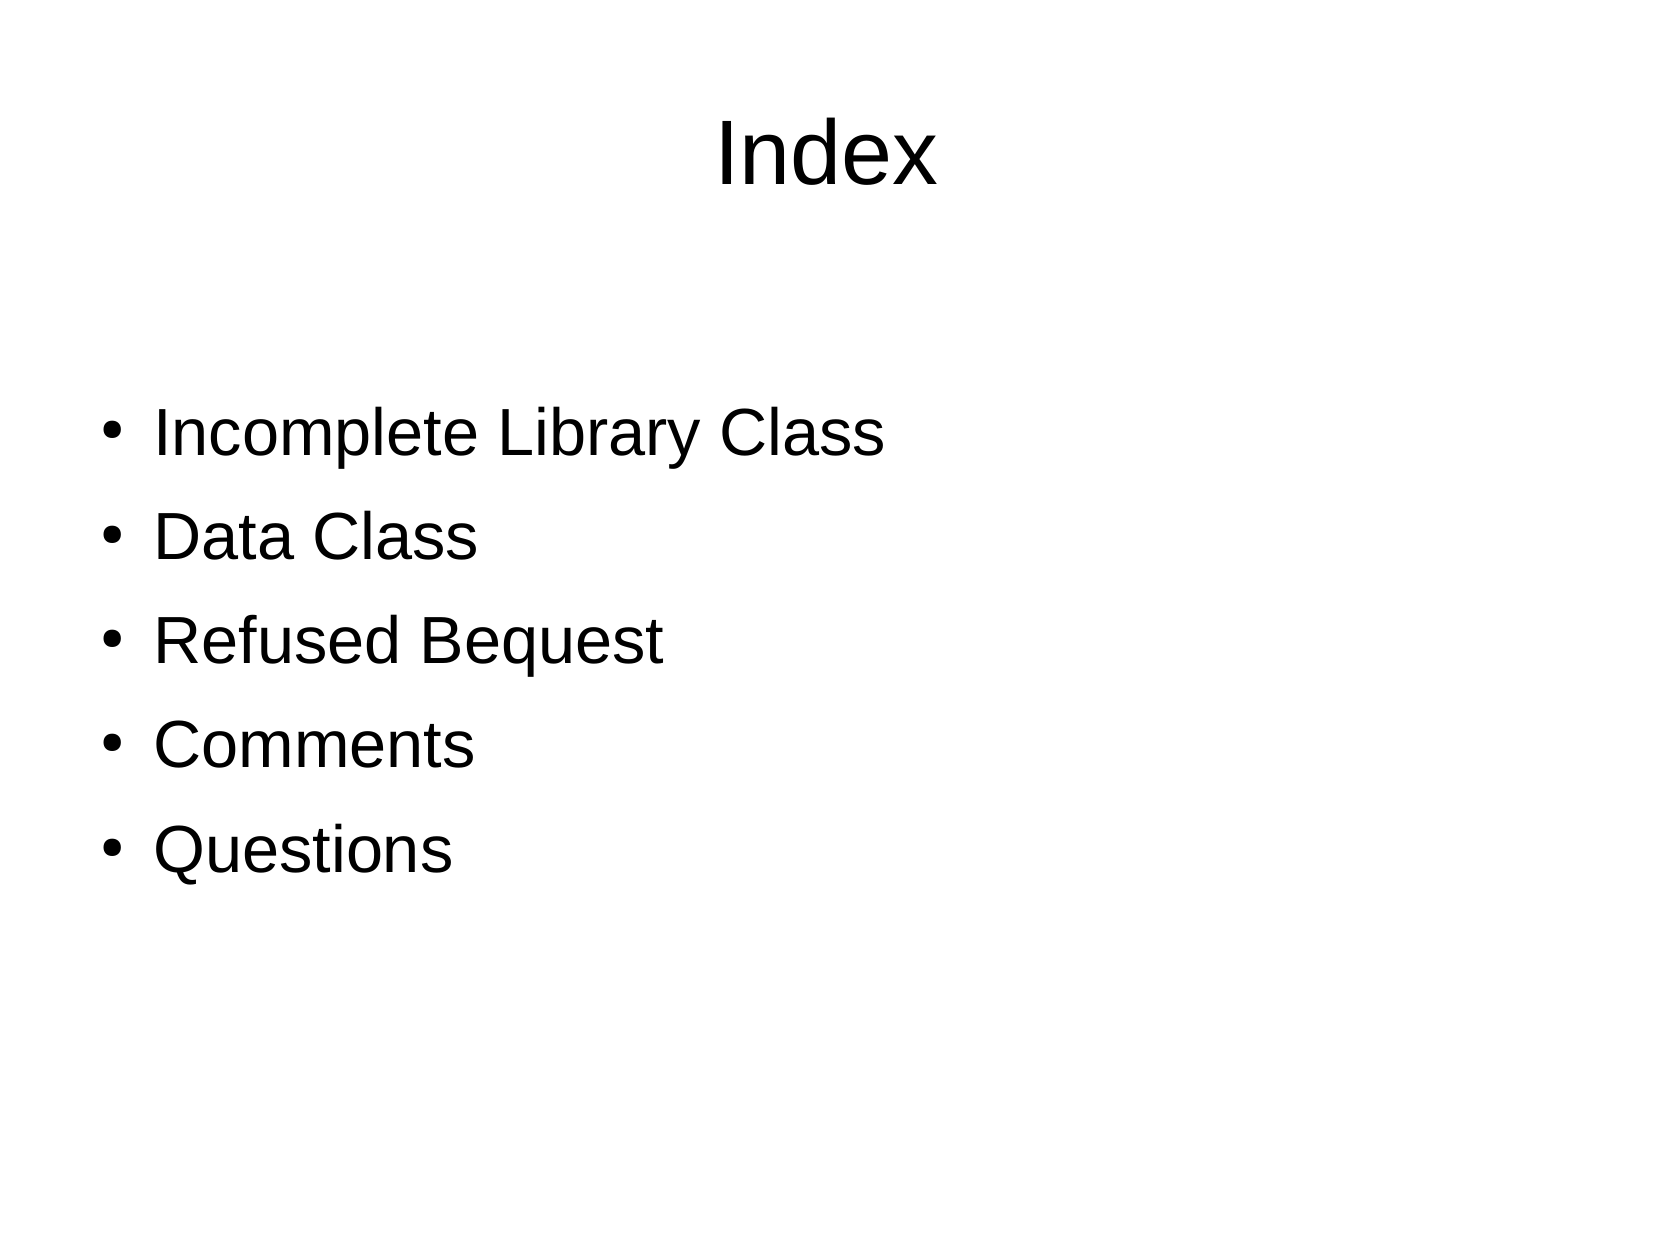

# Index
Incomplete Library Class
Data Class
Refused Bequest
Comments
Questions